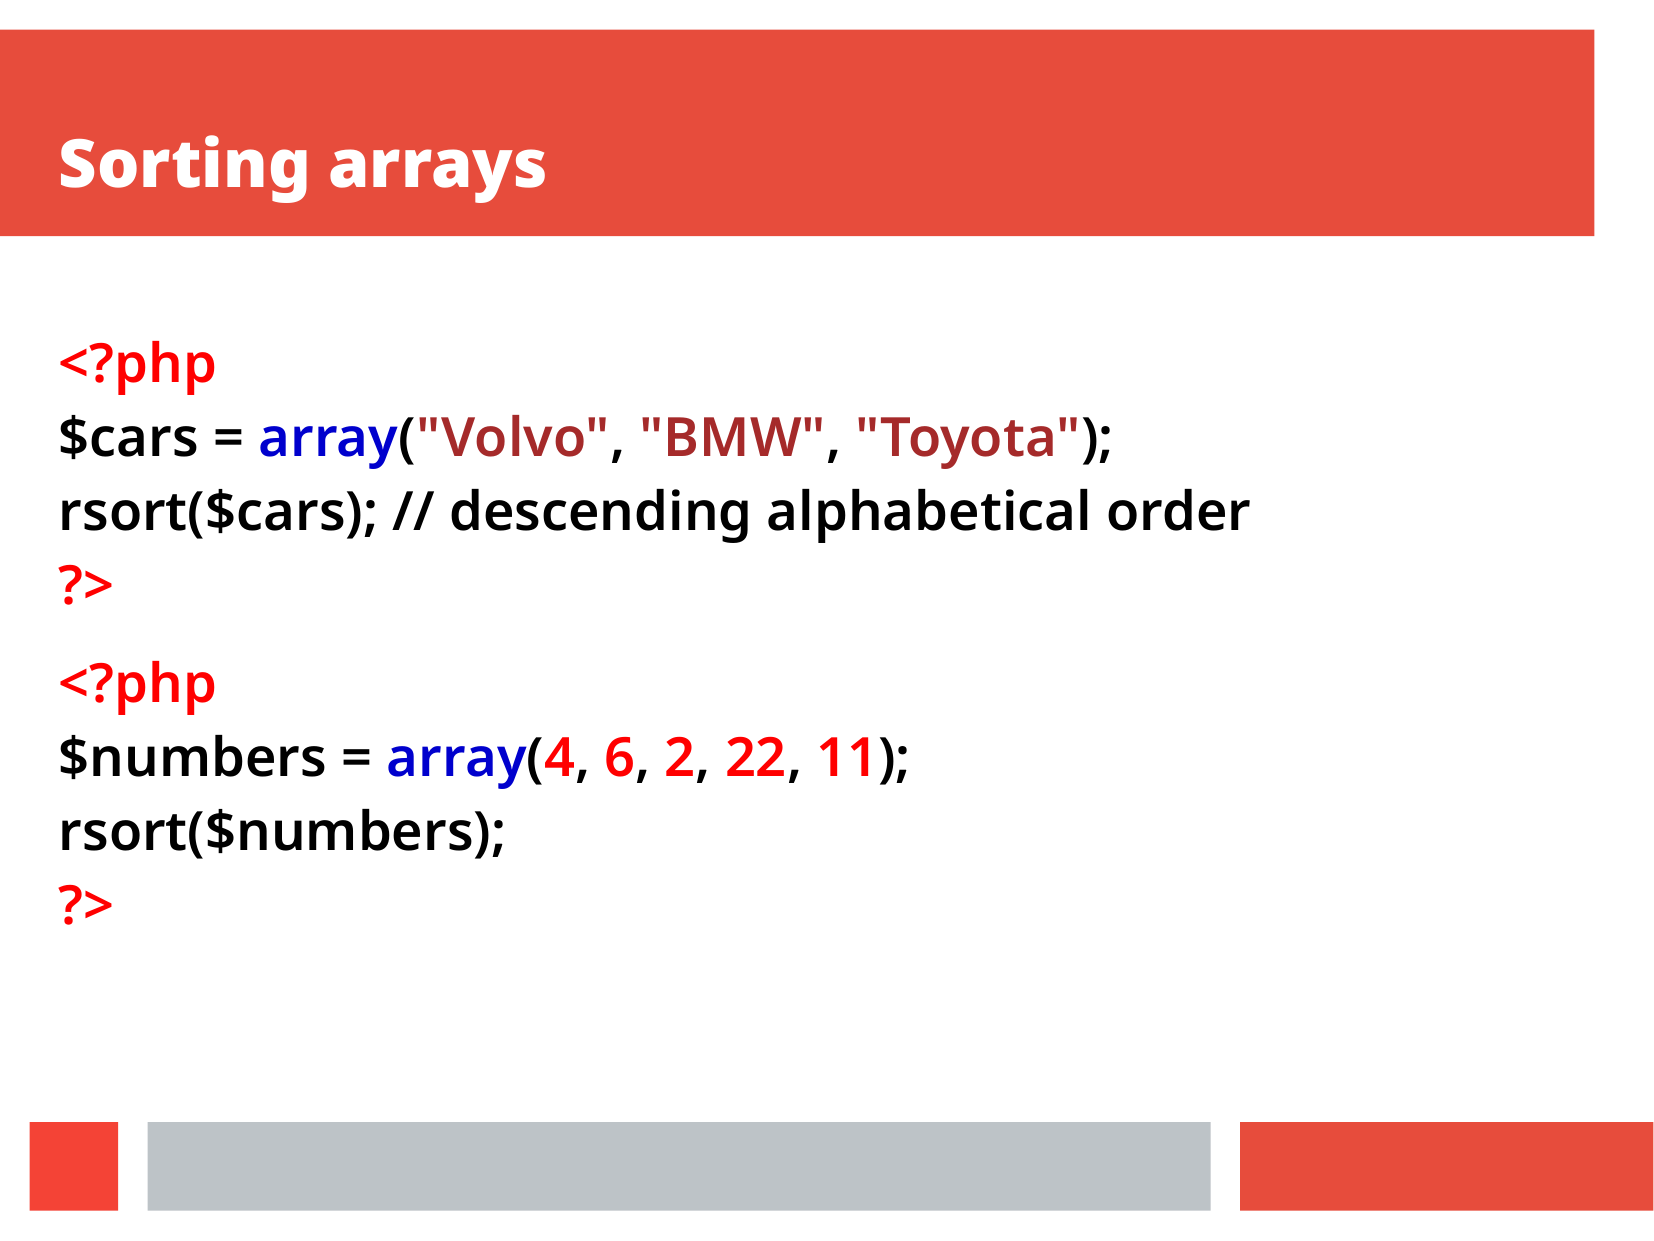

# Sorting arrays
<?php
$cars = array("Volvo", "BMW", "Toyota");
rsort($cars); // descending alphabetical order
?>
<?php
$numbers = array(4, 6, 2, 22, 11);
rsort($numbers);
?>